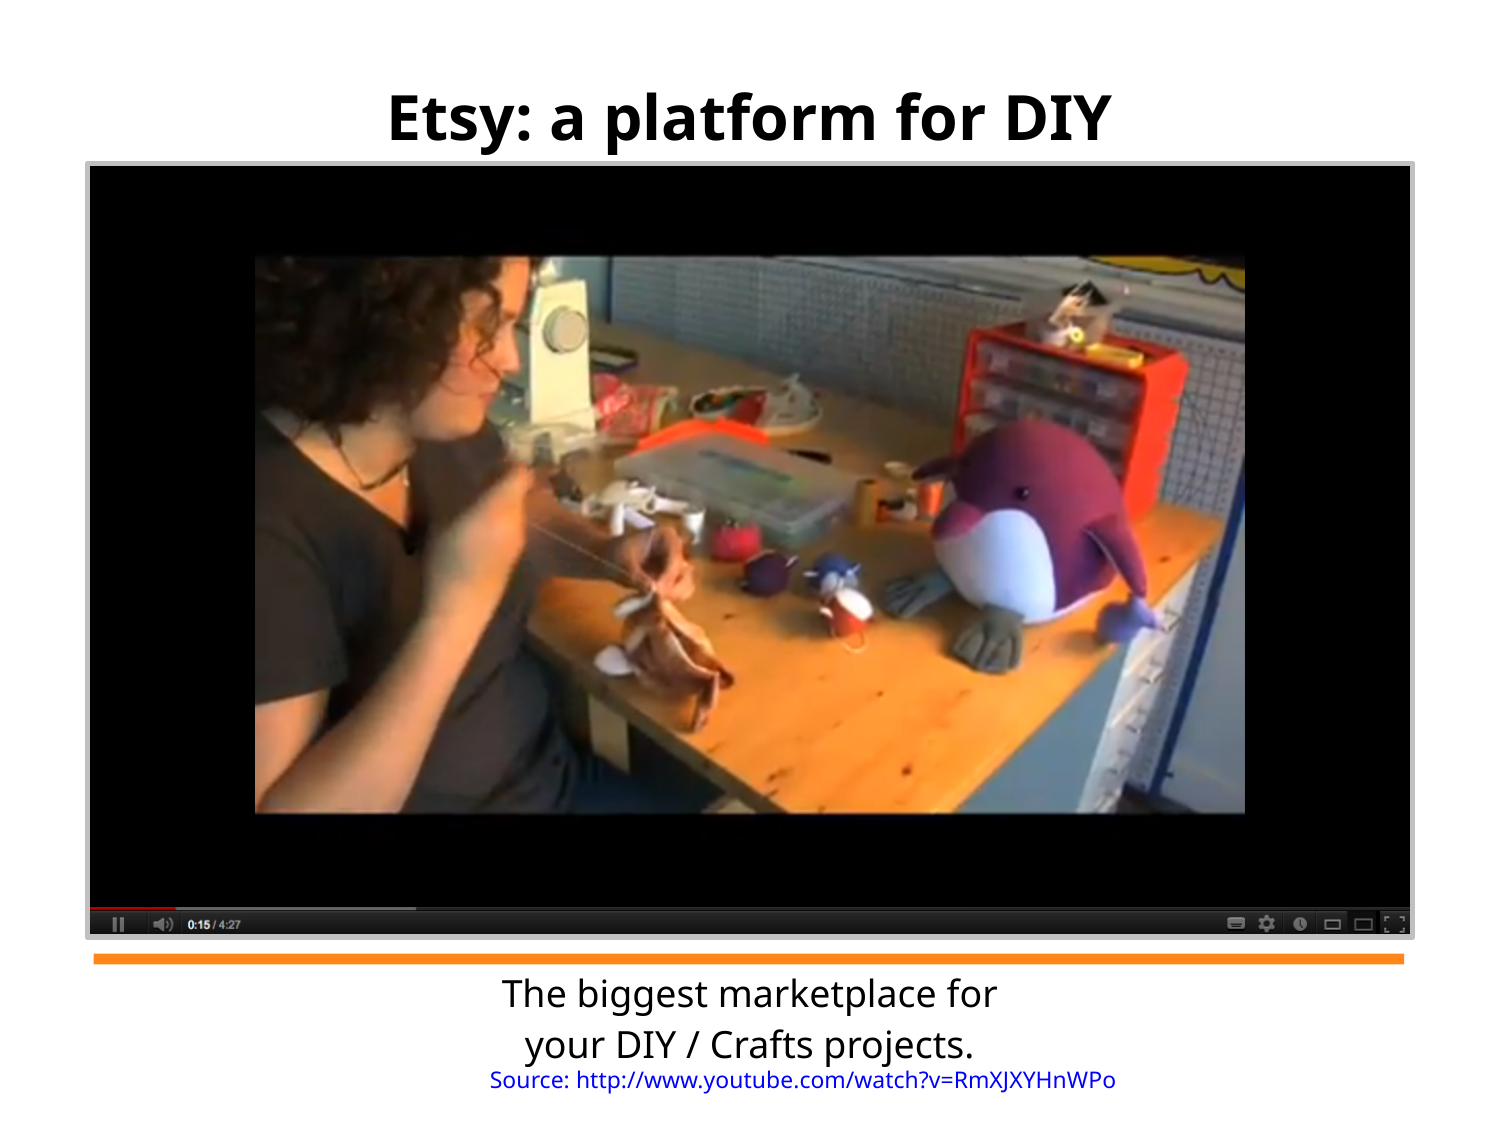

# Etsy: a platform for DIY
The biggest marketplace for your DIY / Crafts projects.
Source: http://www.youtube.com/watch?v=RmXJXYHnWPo